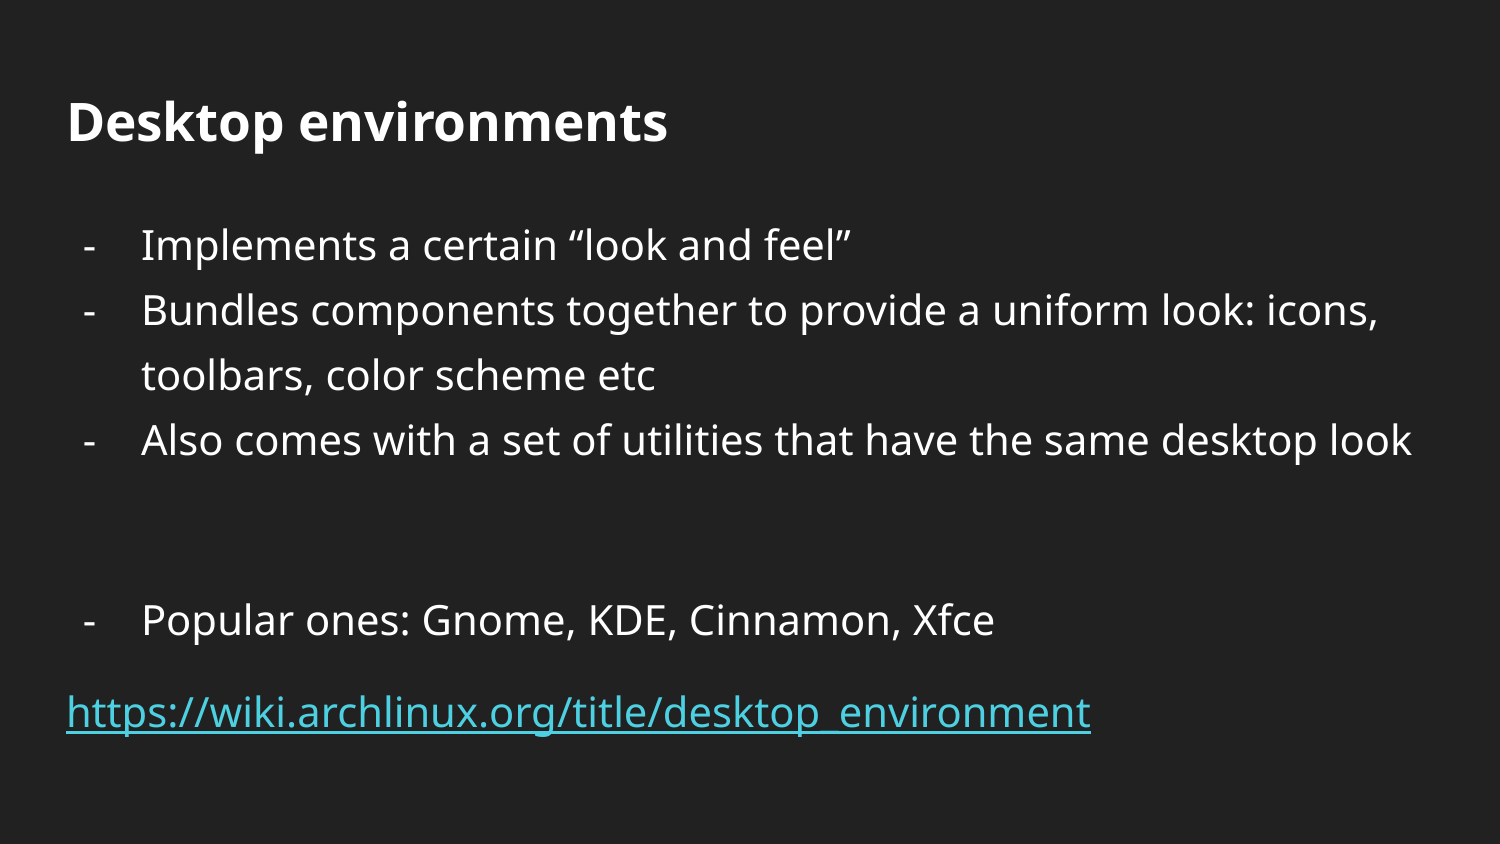

# Desktop environments
Implements a certain “look and feel”
Bundles components together to provide a uniform look: icons, toolbars, color scheme etc
Also comes with a set of utilities that have the same desktop look
Popular ones: Gnome, KDE, Cinnamon, Xfce
https://wiki.archlinux.org/title/desktop_environment